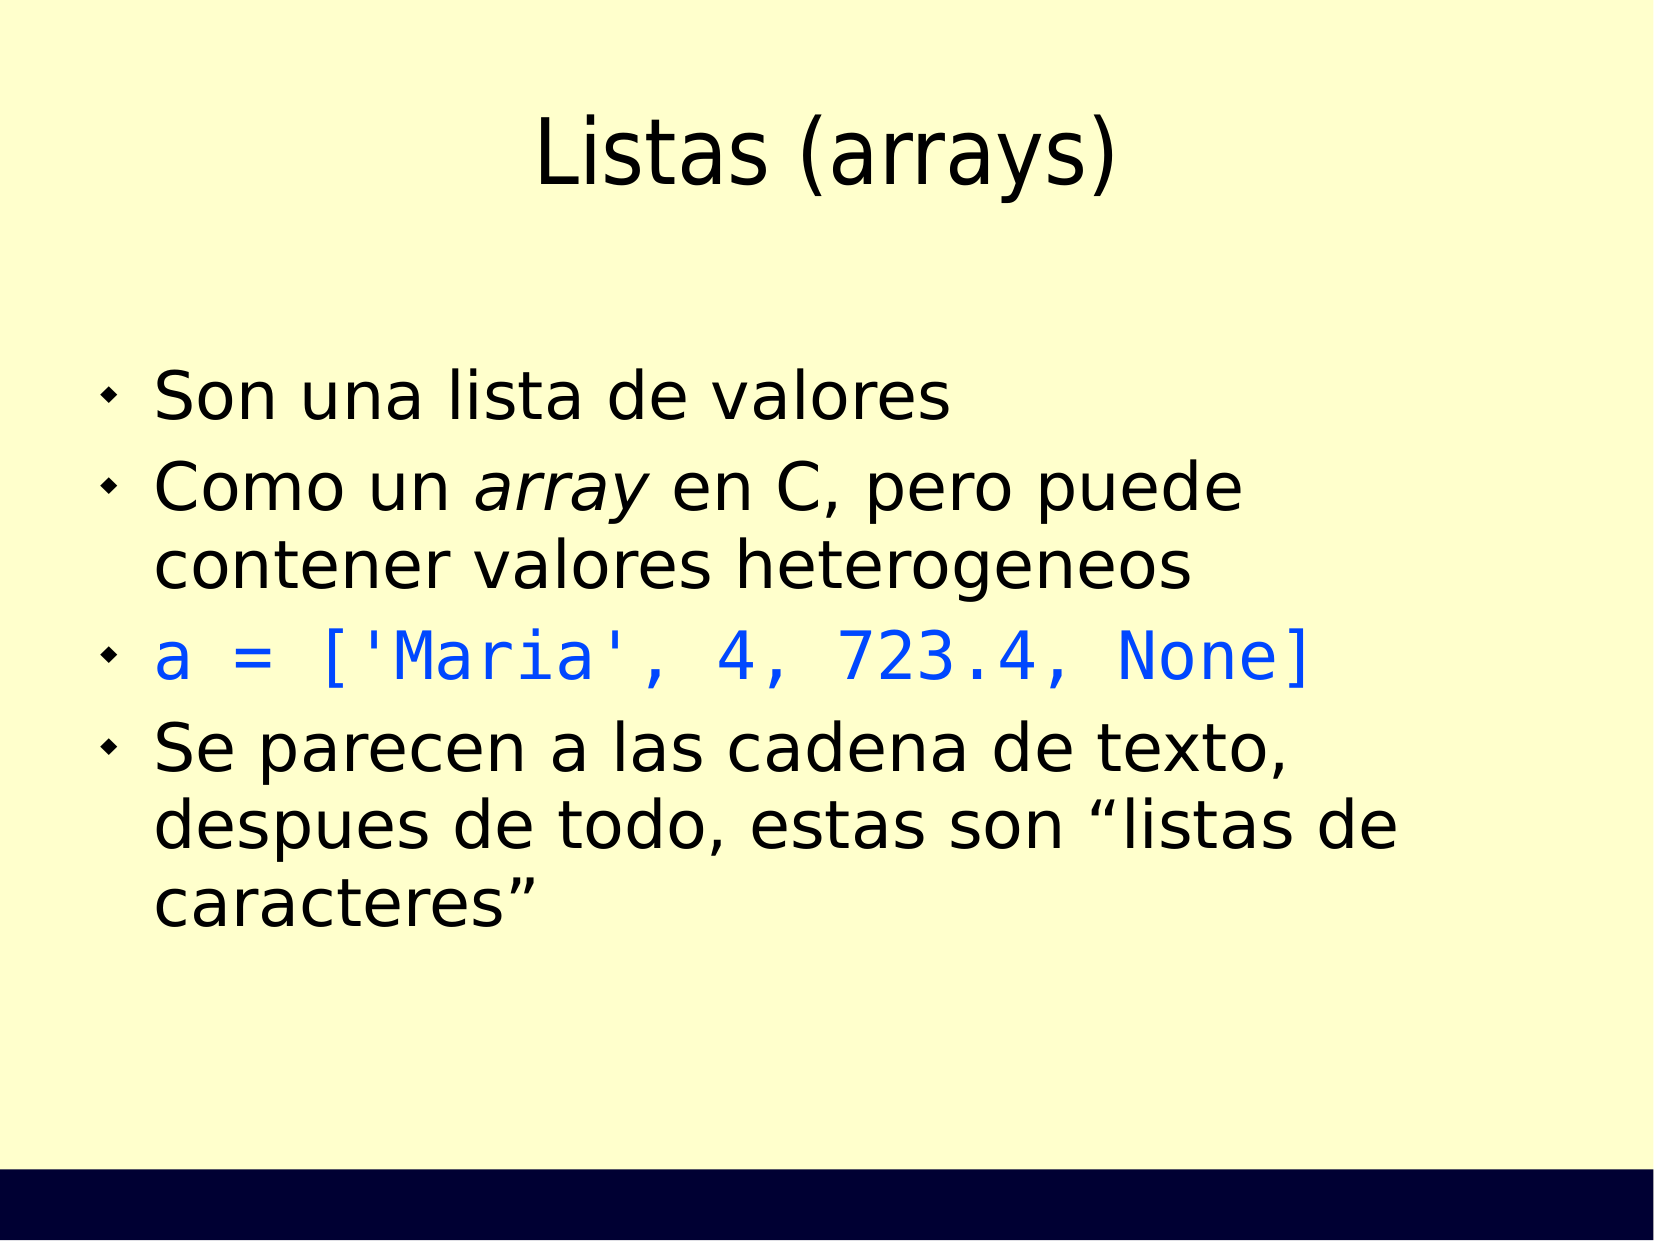

# Listas (arrays)
Son una lista de valores
Como un array en C, pero puede contener valores heterogeneos
a = ['Maria', 4, 723.4, None]
Se parecen a las cadena de texto, despues de todo, estas son “listas de caracteres”